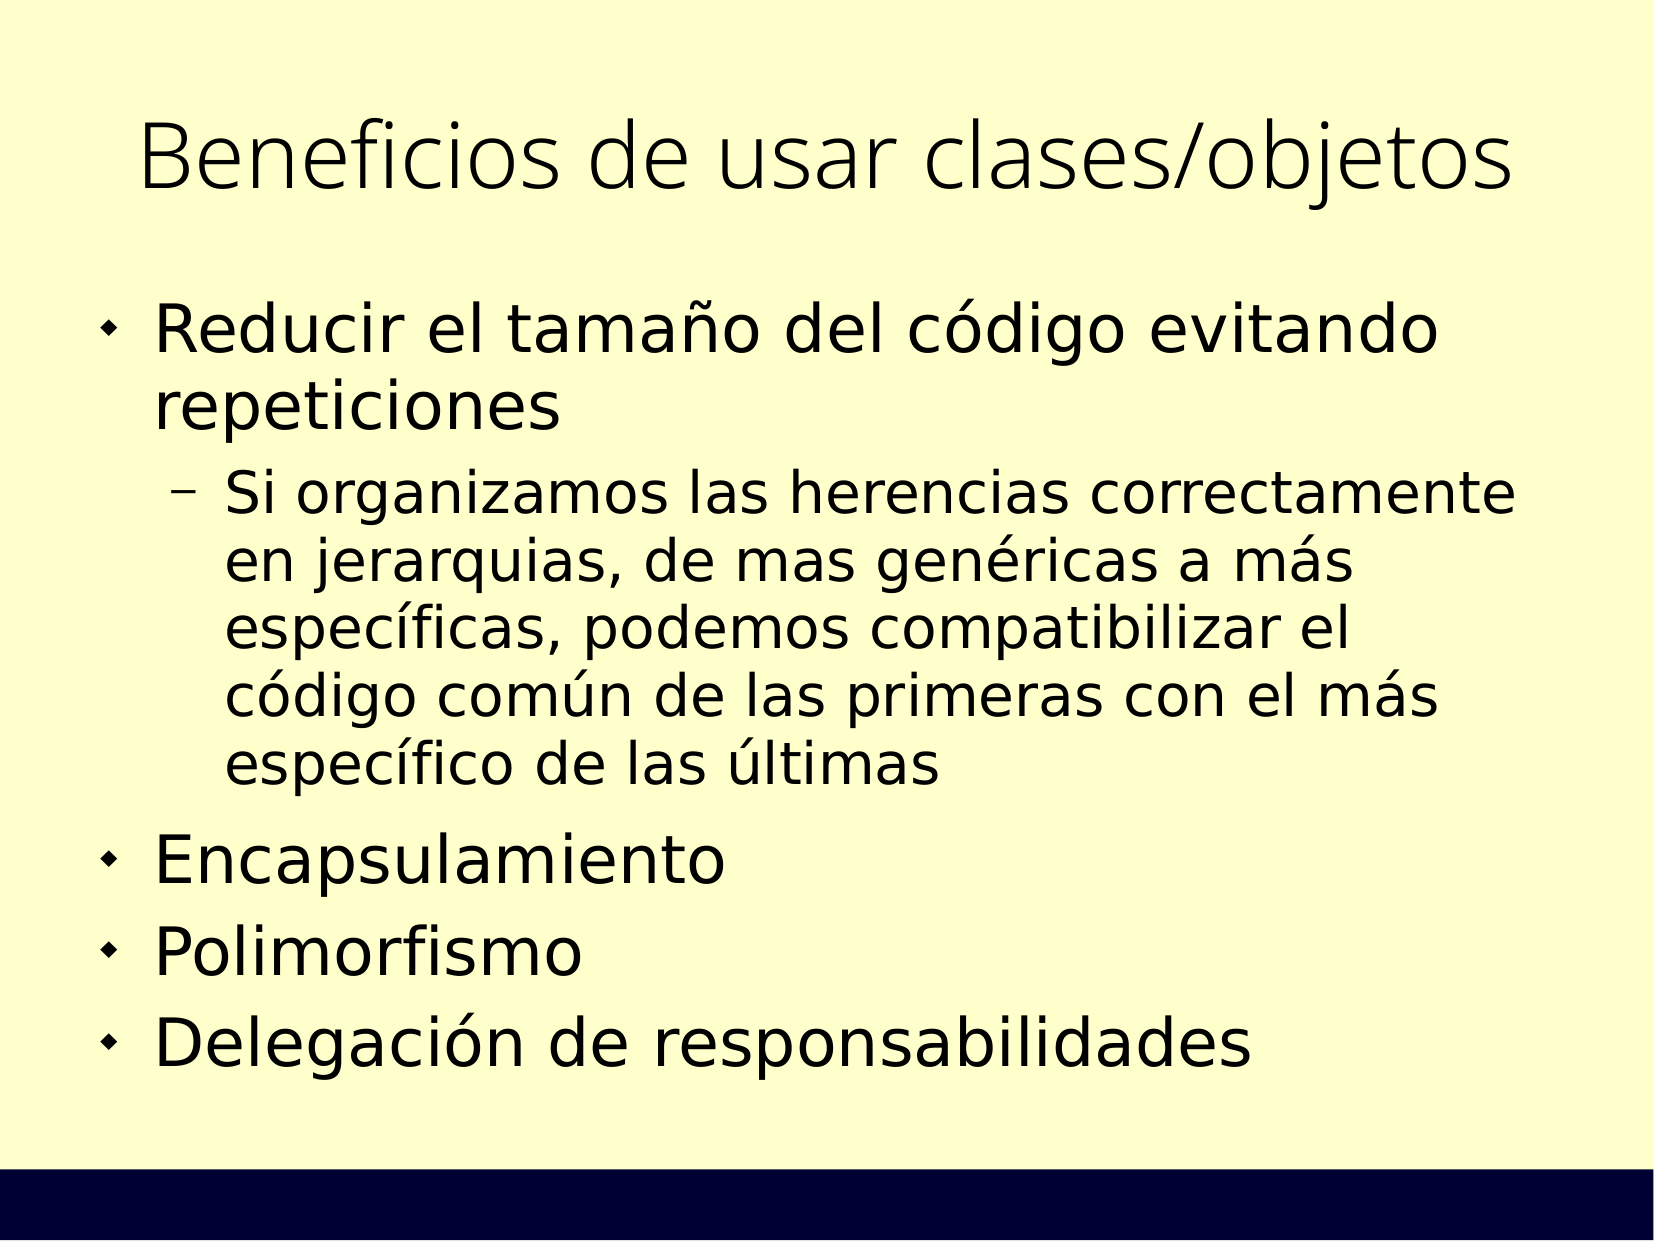

# Beneficios de usar clases/objetos
Reducir el tamaño del código evitando repeticiones
Si organizamos las herencias correctamente en jerarquias, de mas genéricas a más específicas, podemos compatibilizar el código común de las primeras con el más específico de las últimas
Encapsulamiento
Polimorfismo
Delegación de responsabilidades